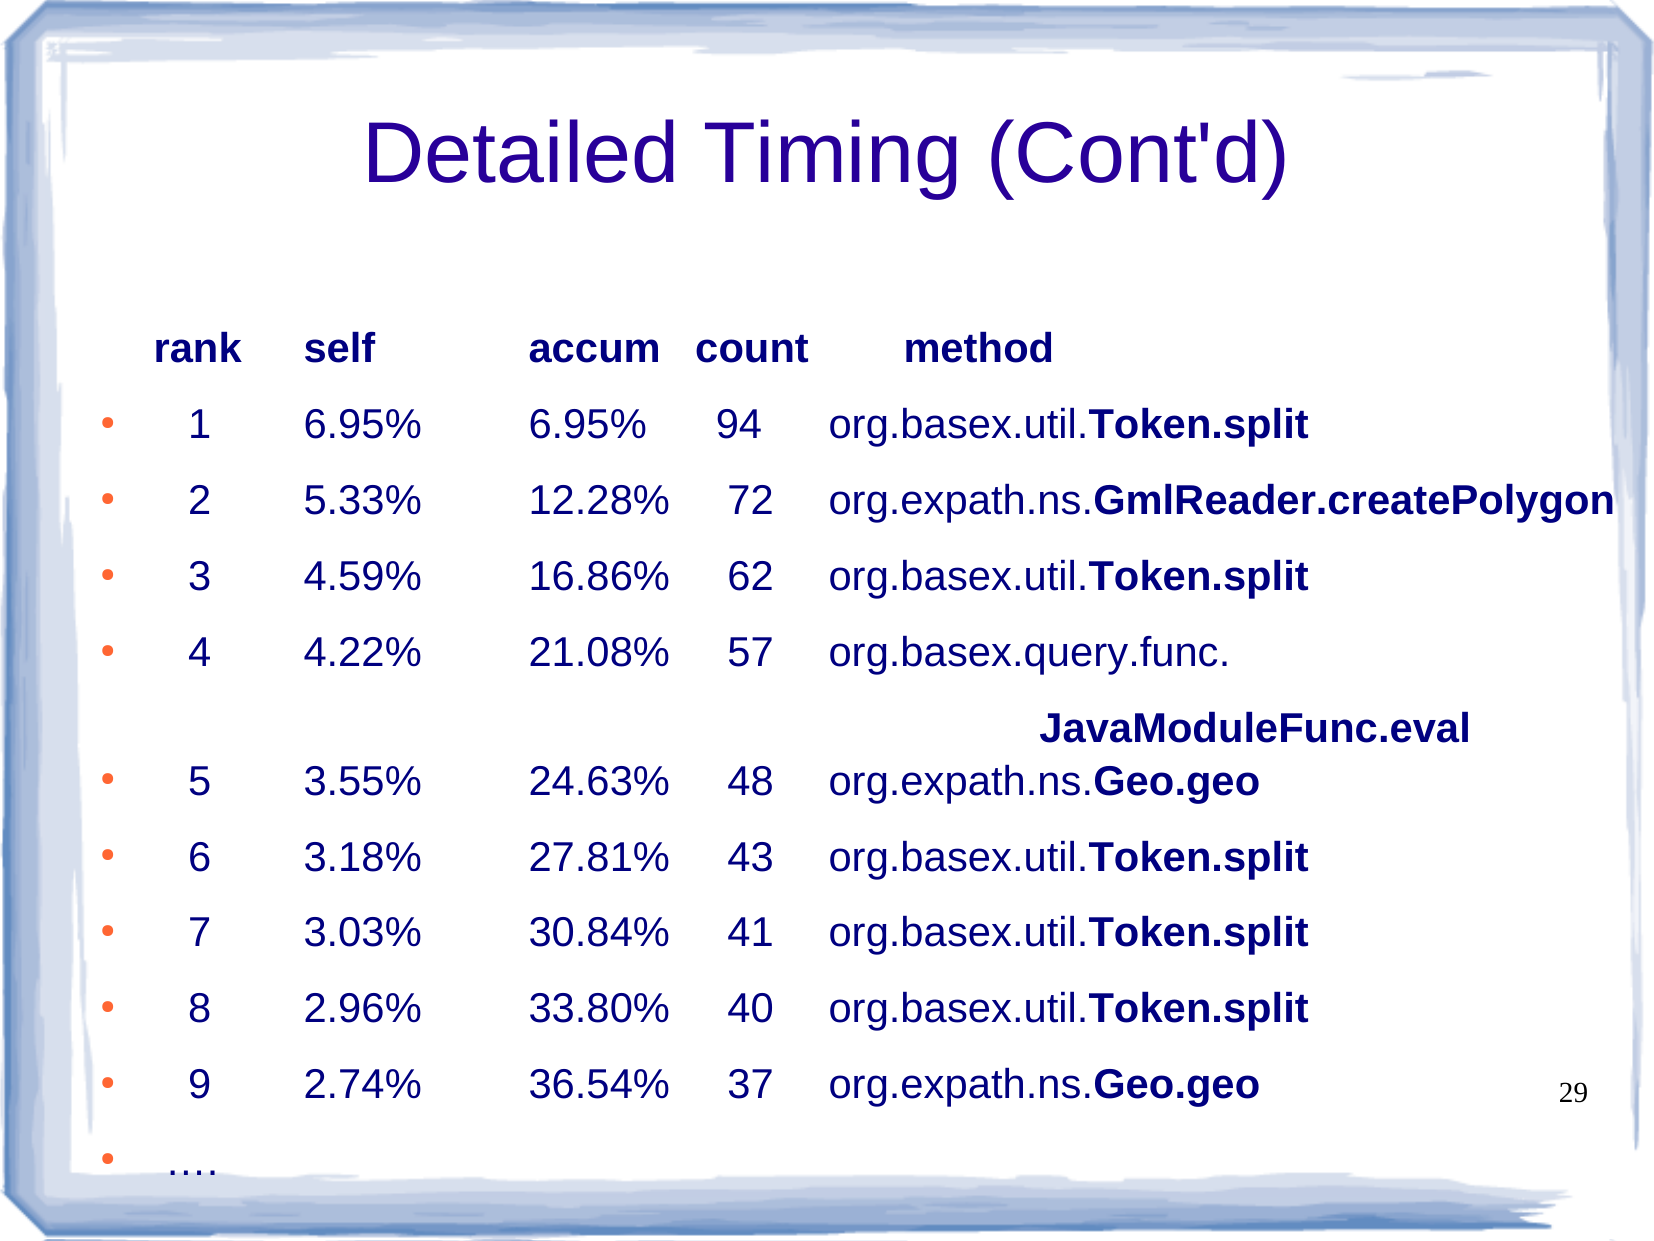

# Detailed Timing (Cont'd)
rank 	self 		accum count 	method
 1 		6.95% 		6.95% 94 	org.basex.util.Token.split
 2 	5.33% 		12.28% 72 	org.expath.ns.GmlReader.createPolygon
 3 	4.59% 		16.86% 62 	org.basex.util.Token.split
 4 	4.22% 		21.08% 57 	org.basex.query.func.
JavaModuleFunc.eval
 5 	3.55% 		24.63% 48 	org.expath.ns.Geo.geo
 6 	3.18% 		27.81% 43 	org.basex.util.Token.split
 7 		3.03% 		30.84% 41 	org.basex.util.Token.split
 8 	2.96% 		33.80% 40 	org.basex.util.Token.split
 9 	2.74% 		36.54% 37 	org.expath.ns.Geo.geo
 ….
29